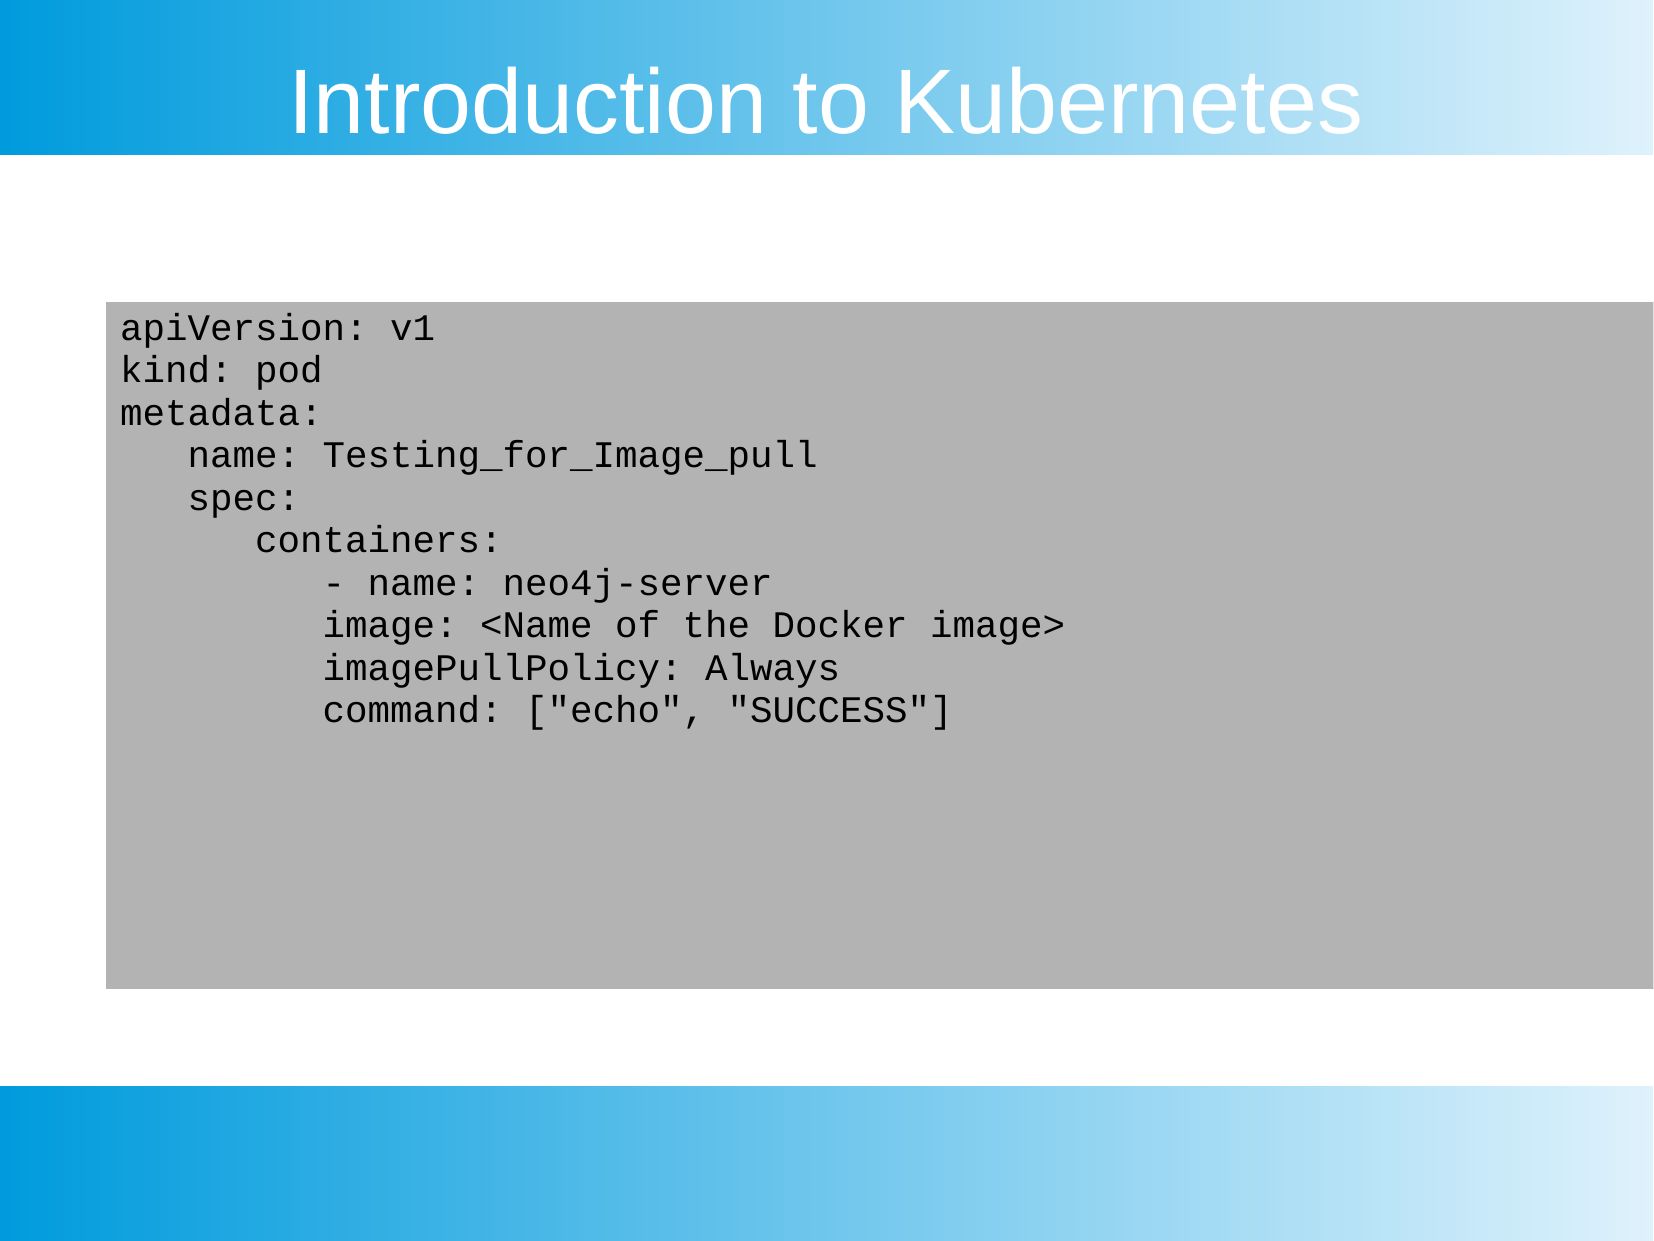

# Introduction to Kubernetes
| apiVersion: v1 kind: pod metadata: name: Testing\_for\_Image\_pull spec: containers: - name: neo4j-server image: <Name of the Docker image> imagePullPolicy: Always command: ["echo", "SUCCESS"] |
| --- |